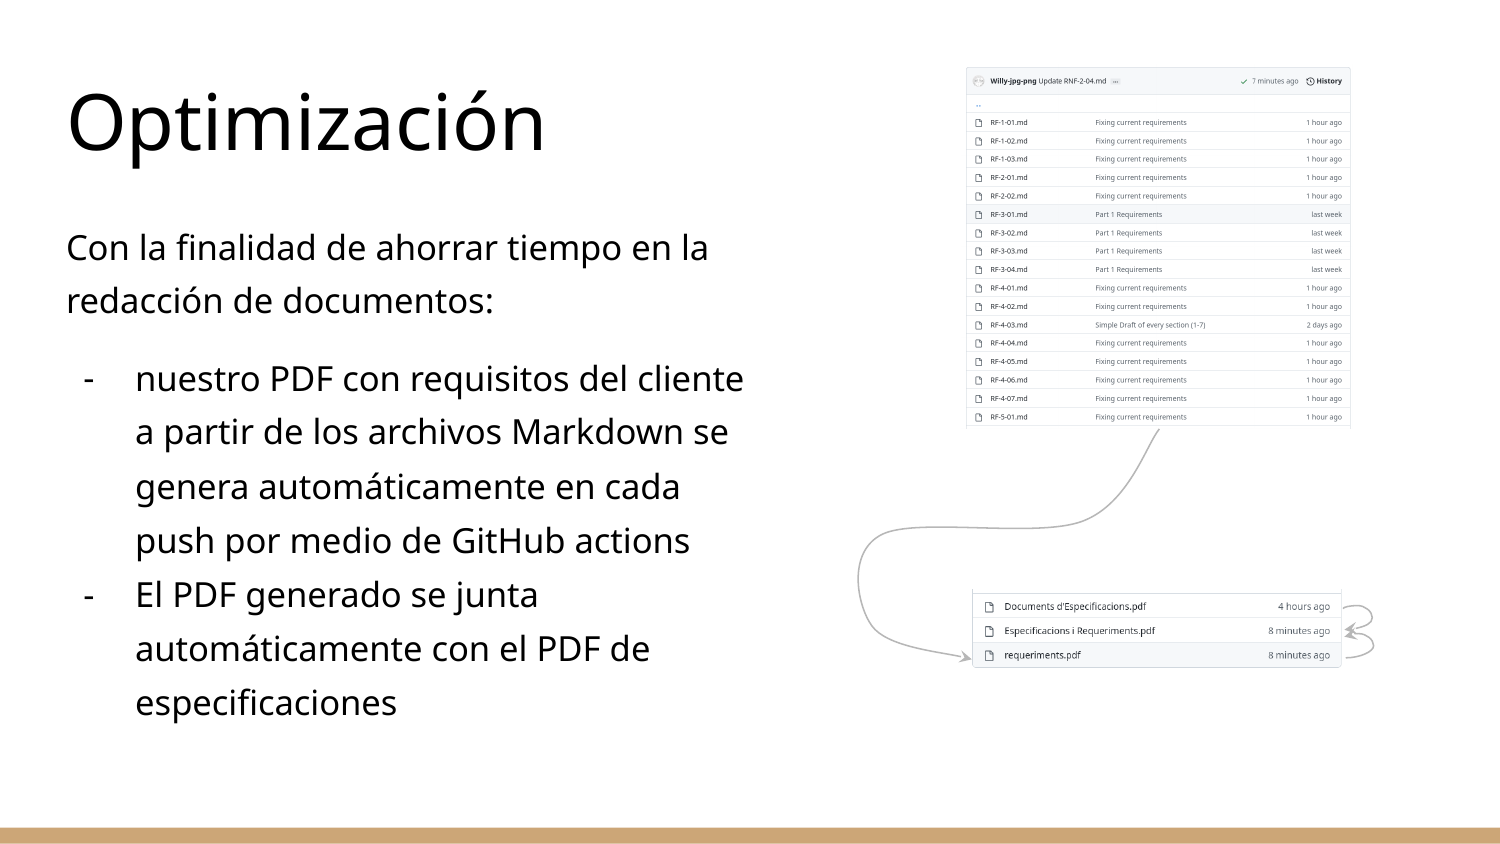

# Optimización
Con la finalidad de ahorrar tiempo en la redacción de documentos:
nuestro PDF con requisitos del cliente a partir de los archivos Markdown se genera automáticamente en cada push por medio de GitHub actions
El PDF generado se junta automáticamente con el PDF de especificaciones